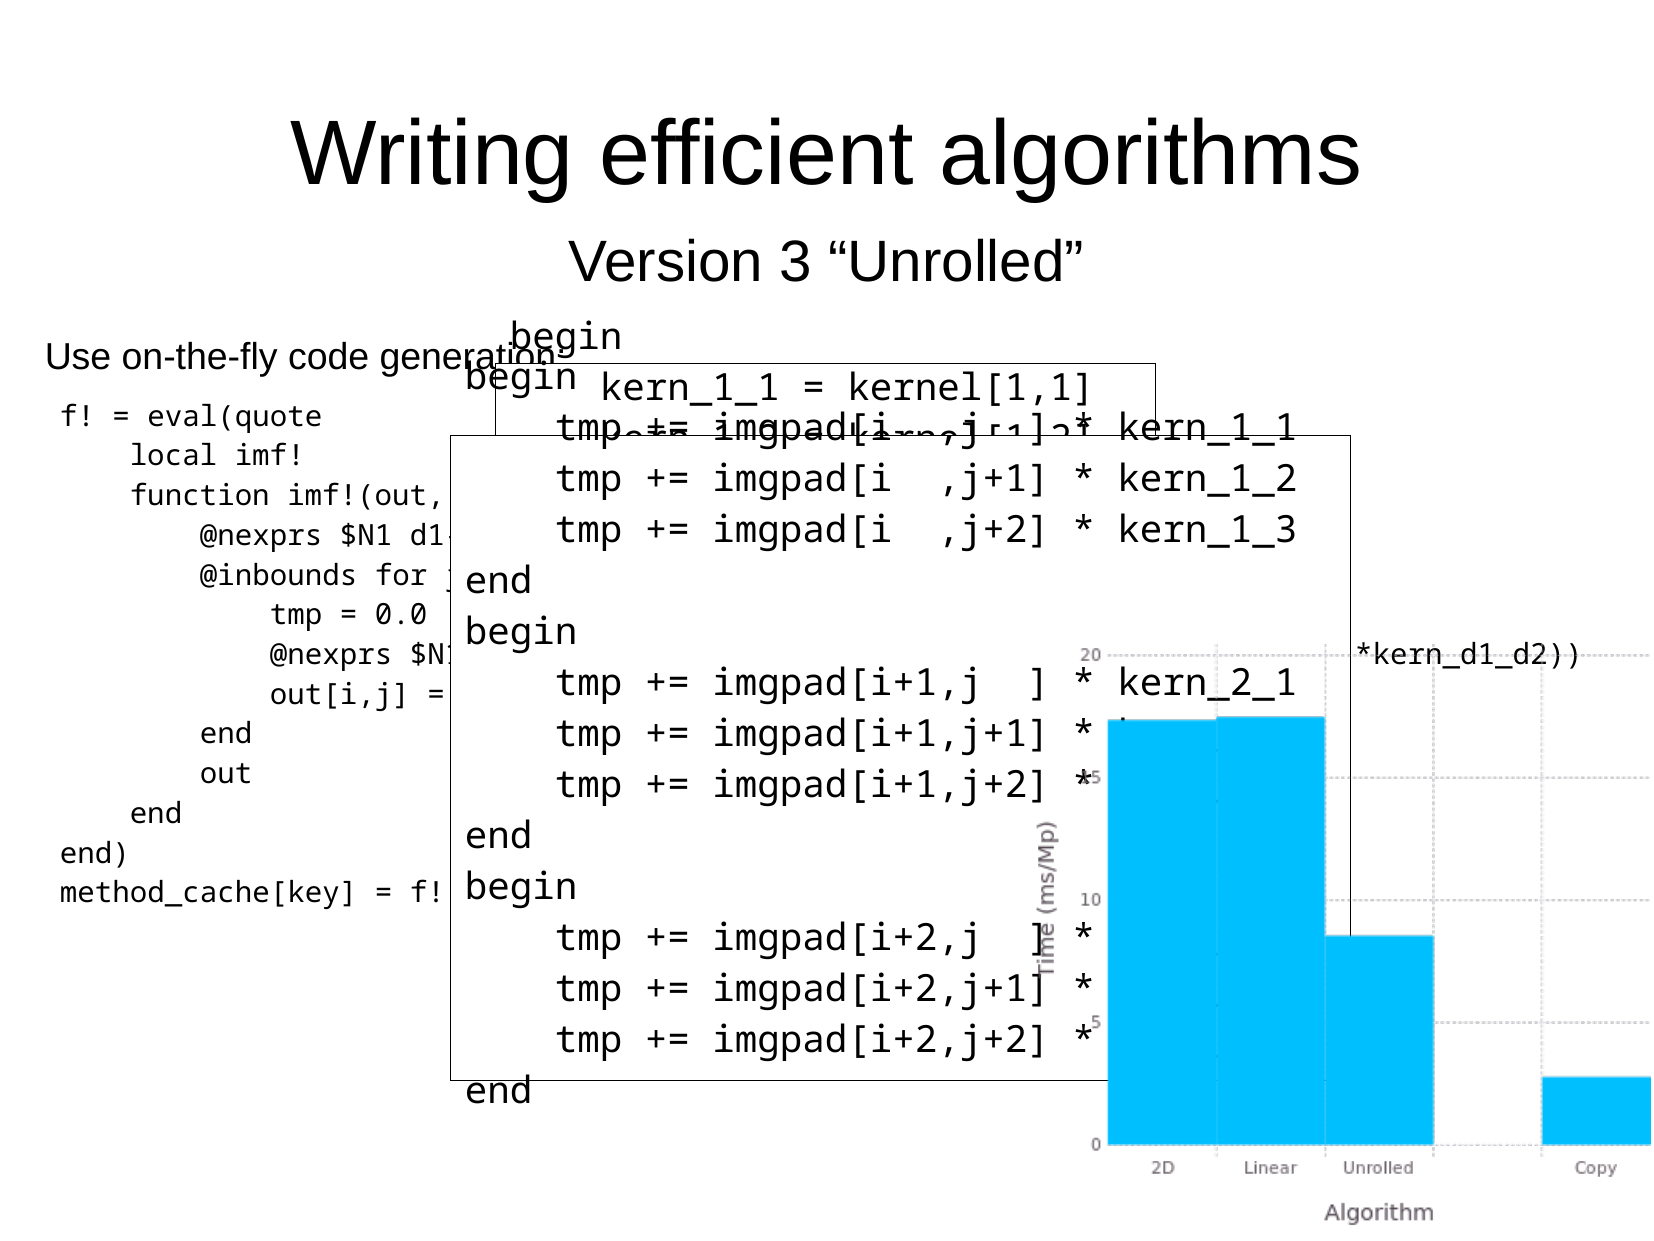

# Writing efficient algorithms
Version 3 “Unrolled”
Use on-the-fly code generation:
begin
 kern_1_1 = kernel[1,1]
 kern_1_2 = kernel[1,2]
 kern_1_3 = kernel[1,3]
end
begin
 kern_2_1 = kernel[2,1]
 kern_2_2 = kernel[2,2]
 kern_2_3 = kernel[2,3]
end
begin
 kern_3_1 = kernel[3,1]
 kern_3_2 = kernel[3,2]
 kern_3_3 = kernel[3,3]
end
f! = eval(quote
 local imf!
 function imf!(out, imgpad)
 @nexprs $N1 d1->(@nexprs $N2 d2->(kern_d1_d2 = $kernel[d1,d2]))
 @inbounds for j = 1:size(out, 2), i = 1:size(out, 1)
 tmp = 0.0
 @nexprs $N1 d1->(@nexprs $N2 d2->(tmp += imgpad[i+d1-1,j+d2-1]*kern_d1_d2))
 out[i,j] = tmp
 end
 out
 end
end)
method_cache[key] = f!
begin
 tmp += imgpad[i ,j ] * kern_1_1
 tmp += imgpad[i ,j+1] * kern_1_2
 tmp += imgpad[i ,j+2] * kern_1_3
end
begin
 tmp += imgpad[i+1,j ] * kern_2_1
 tmp += imgpad[i+1,j+1] * kern_2_2
 tmp += imgpad[i+1,j+2] * kern_2_3
end
begin
 tmp += imgpad[i+2,j ] * kern_3_1
 tmp += imgpad[i+2,j+1] * kern_3_2
 tmp += imgpad[i+2,j+2] * kern_3_3
end